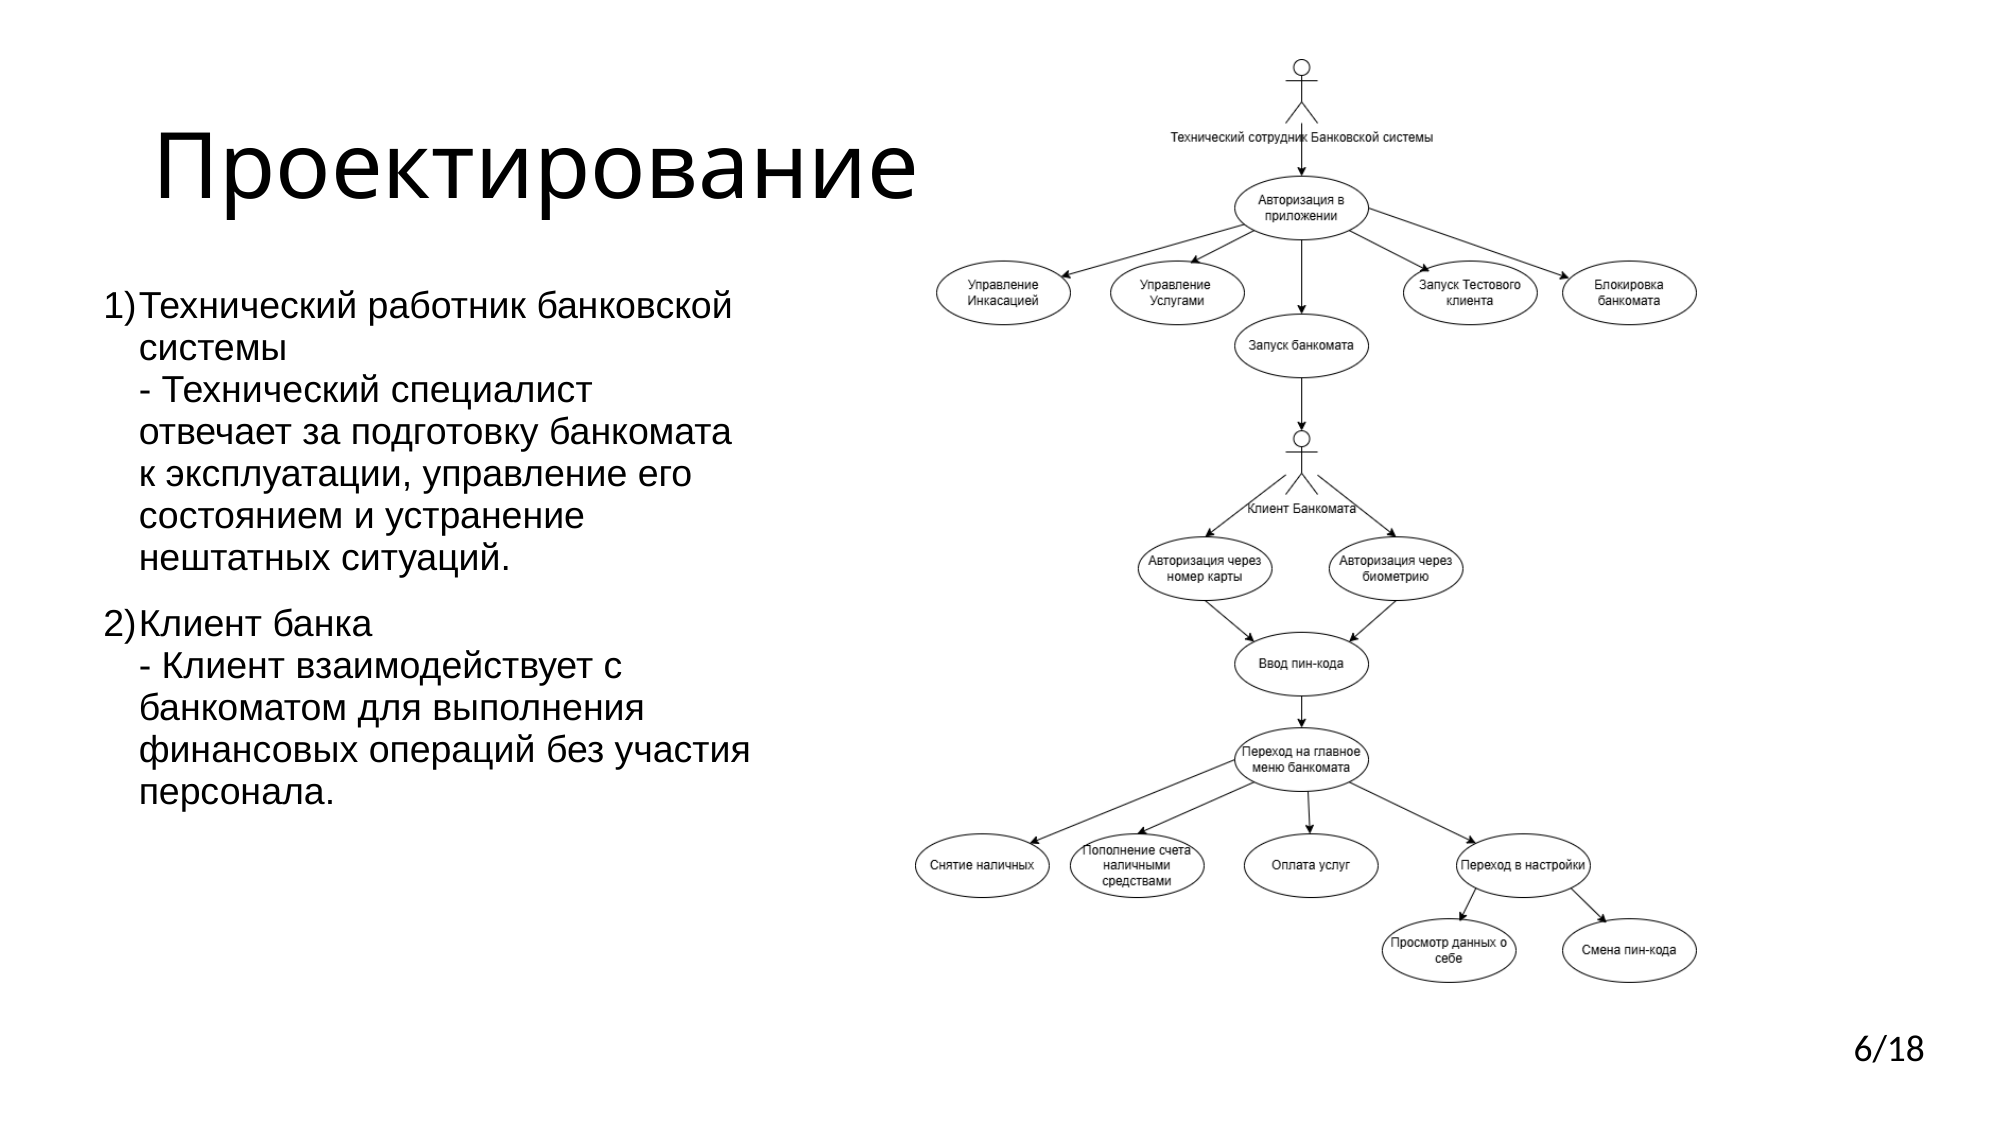

# Проектирование
Технический работник банковской системы
- Технический специалист отвечает за подготовку банкомата к эксплуатации, управление его состоянием и устранение нештатных ситуаций.
Клиент банка
- Клиент взаимодействует с банкоматом для выполнения финансовых операций без участия персонала.
6/18